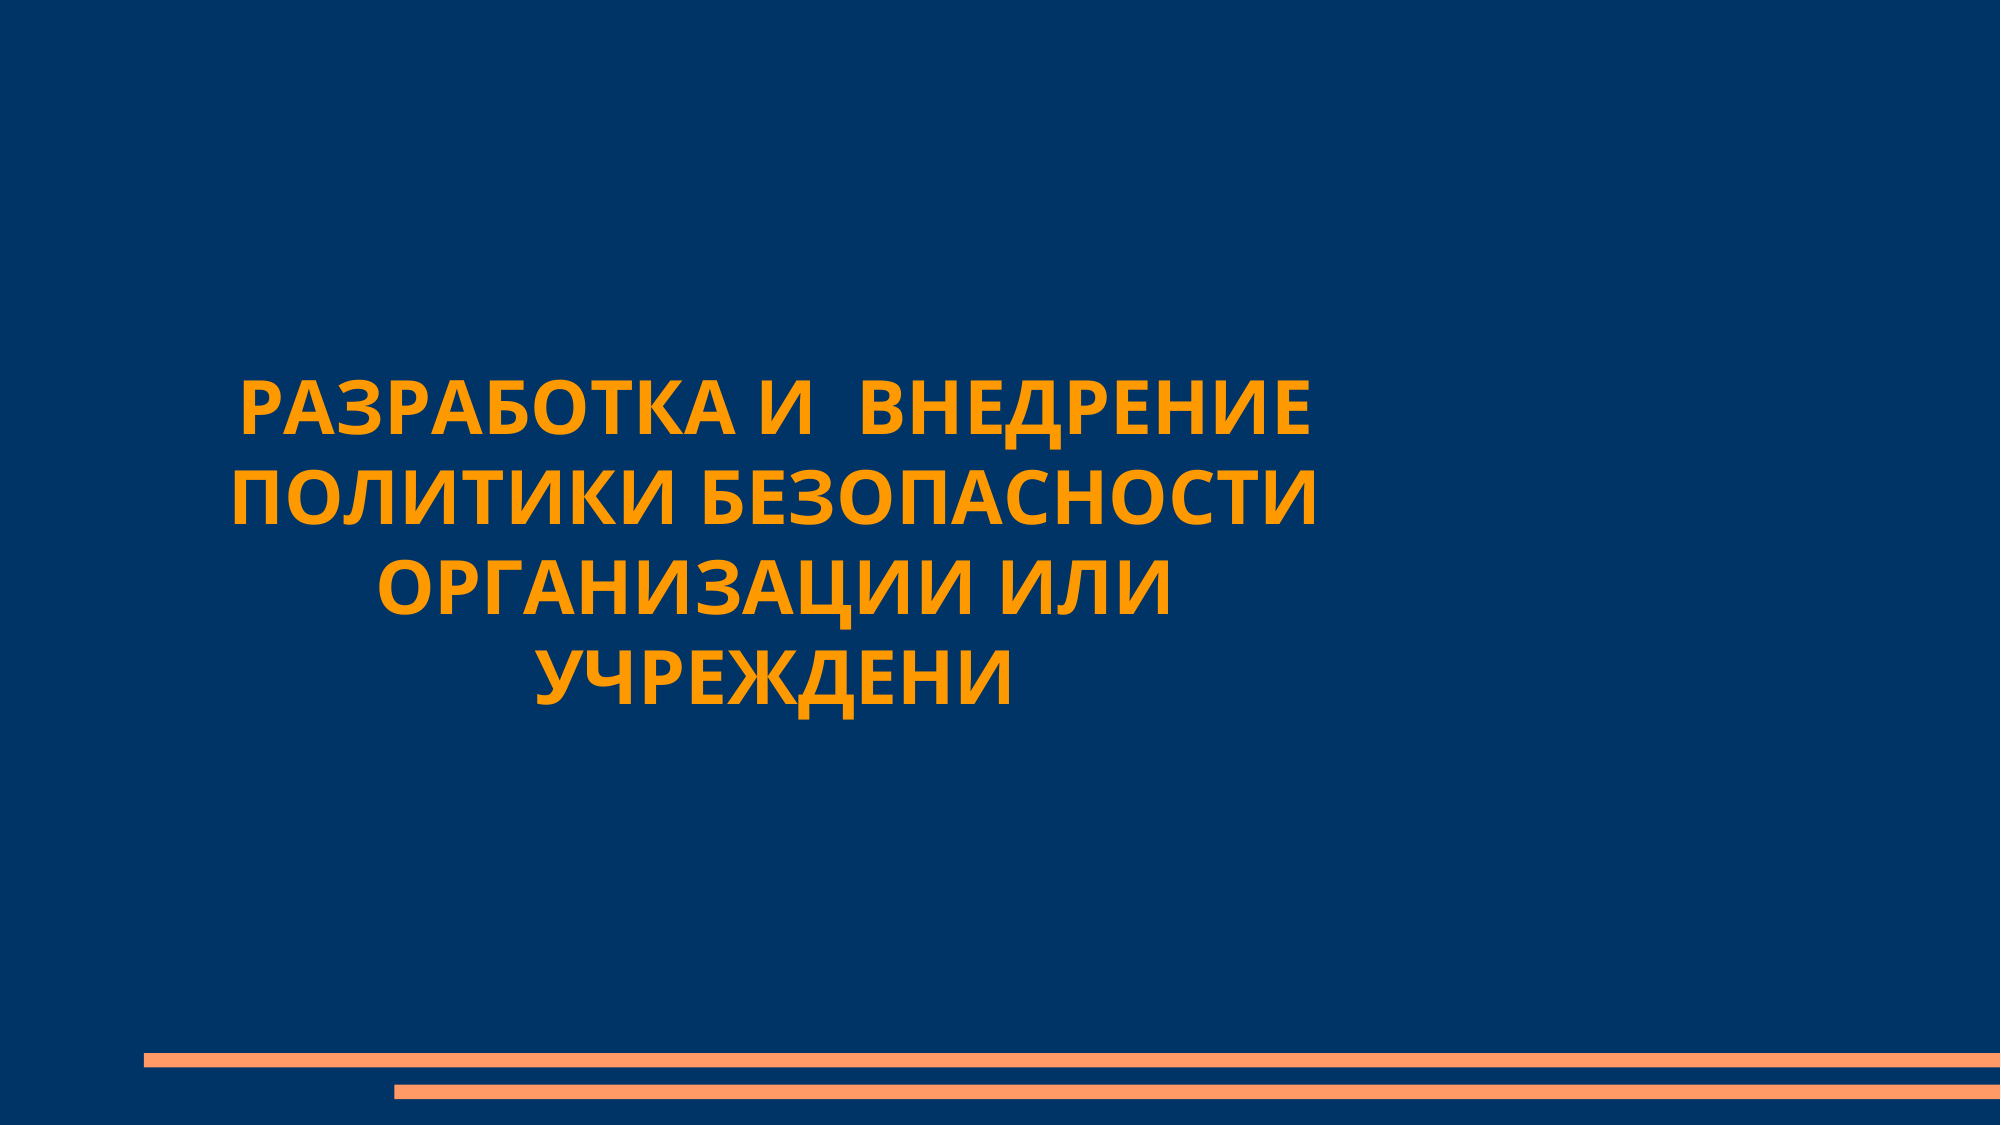

# РАЗРАБОТКА И ВНЕДРЕНИЕ ПОЛИТИКИ БЕЗОПАСНОСТИ ОРГАНИЗАЦИИ ИЛИ УЧРЕЖДЕНИ